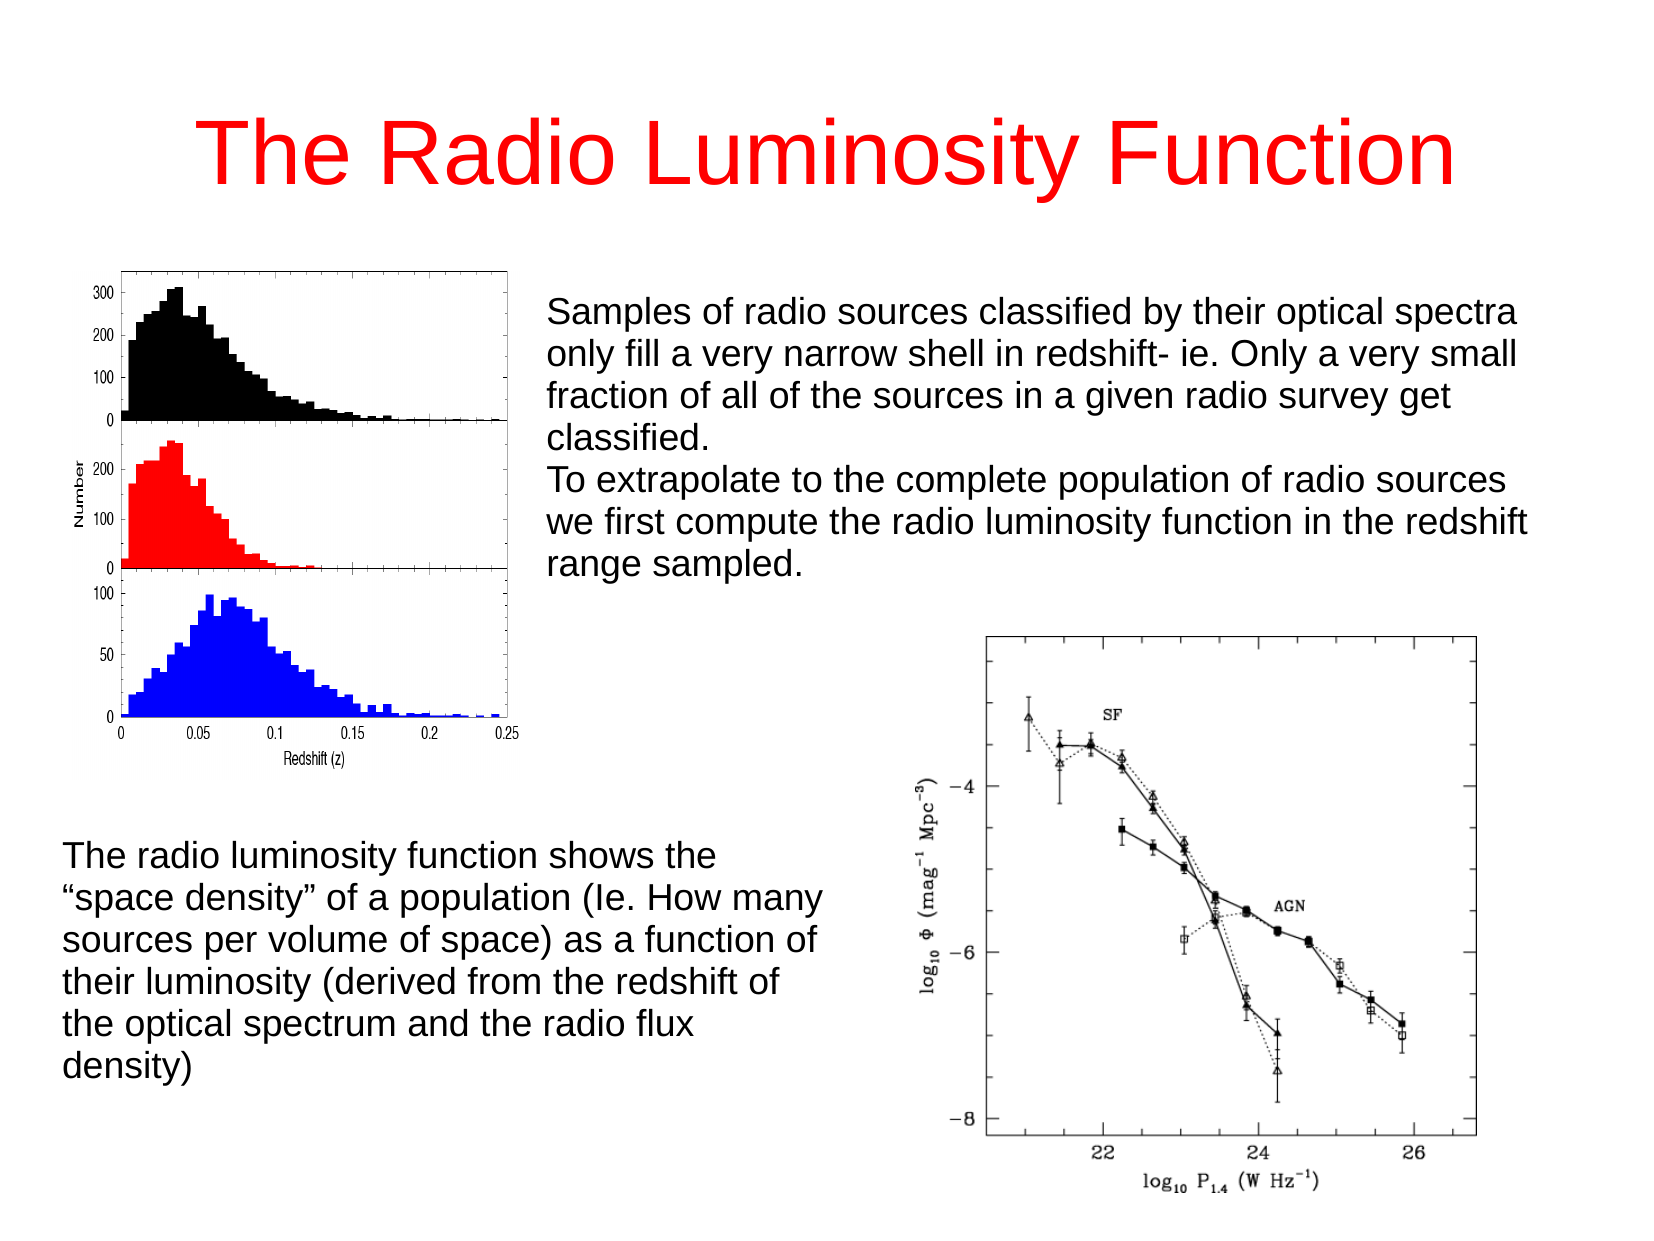

# The Radio Luminosity Function
Samples of radio sources classified by their optical spectra only fill a very narrow shell in redshift- ie. Only a very small fraction of all of the sources in a given radio survey get classified.
To extrapolate to the complete population of radio sources we first compute the radio luminosity function in the redshift range sampled.
The radio luminosity function shows the “space density” of a population (Ie. How many sources per volume of space) as a function of their luminosity (derived from the redshift of the optical spectrum and the radio flux density)